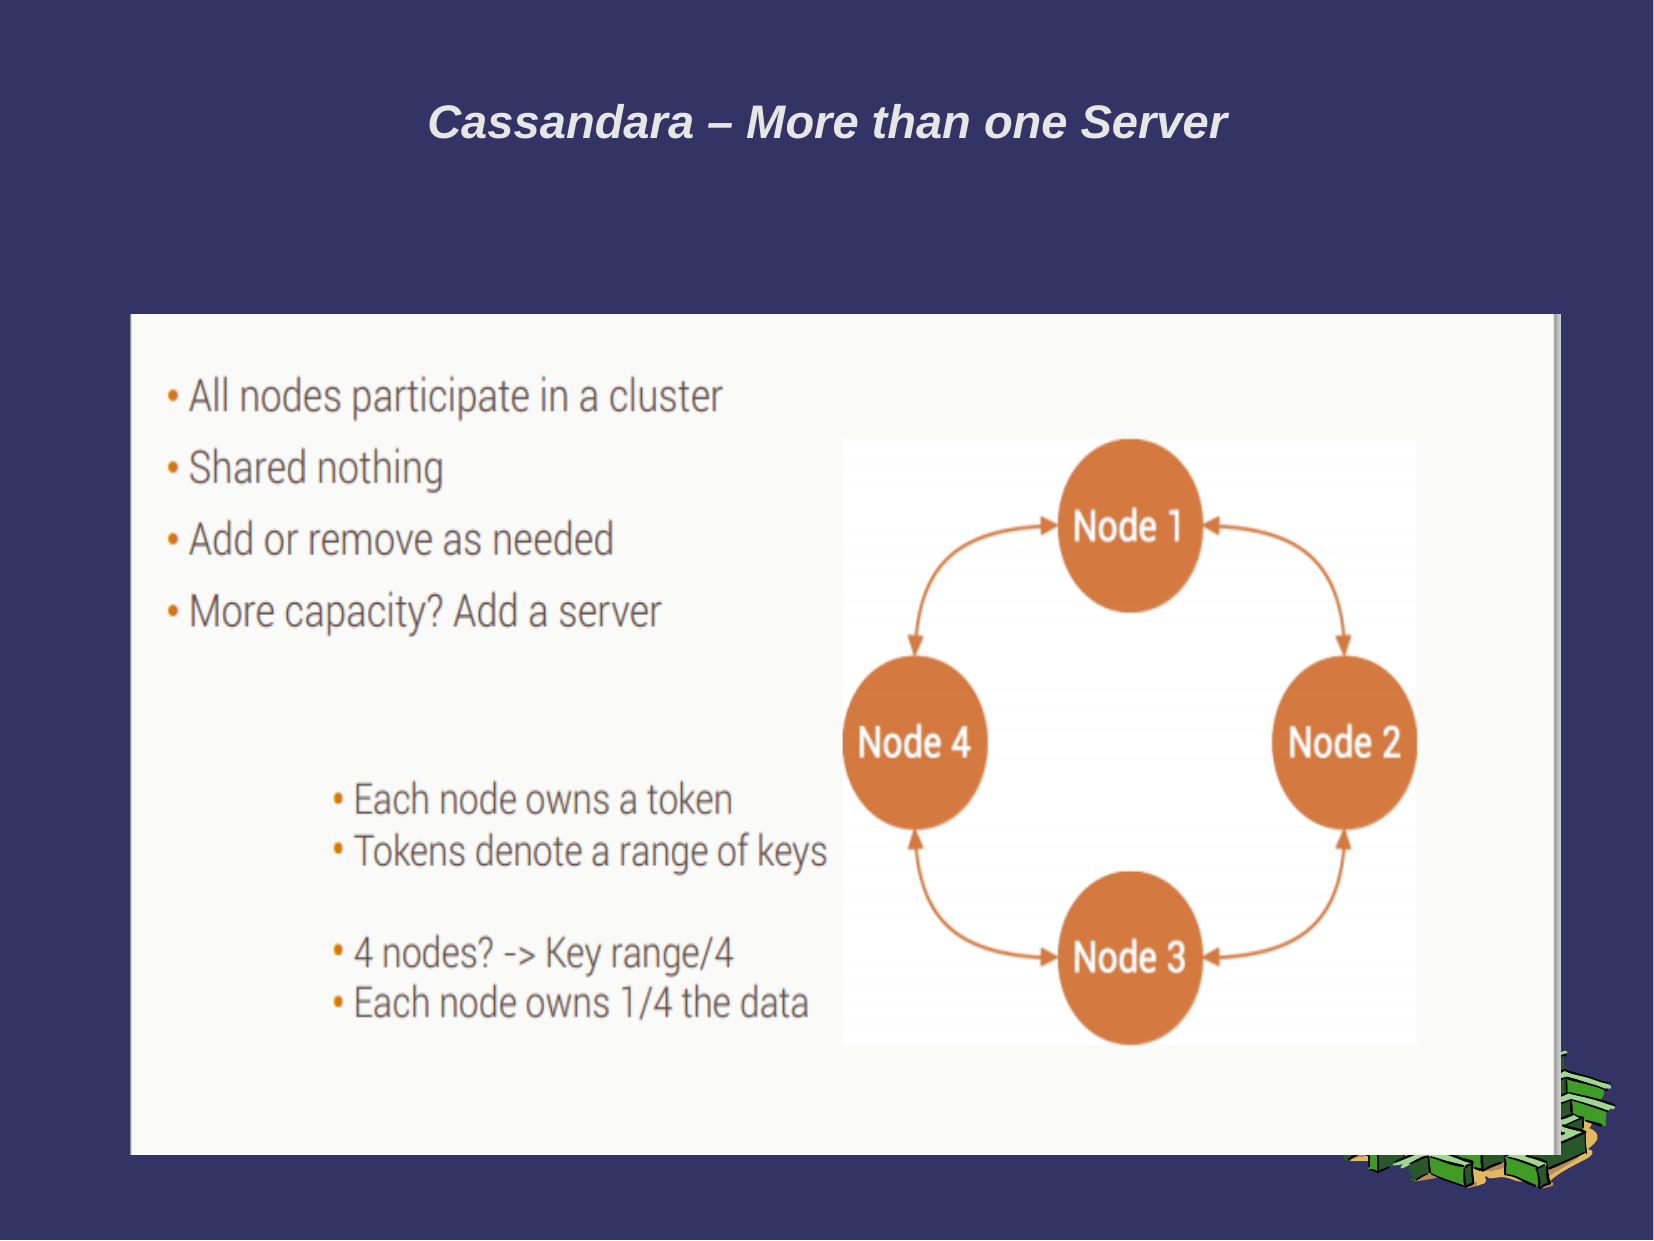

# Cassandara – More than one Server